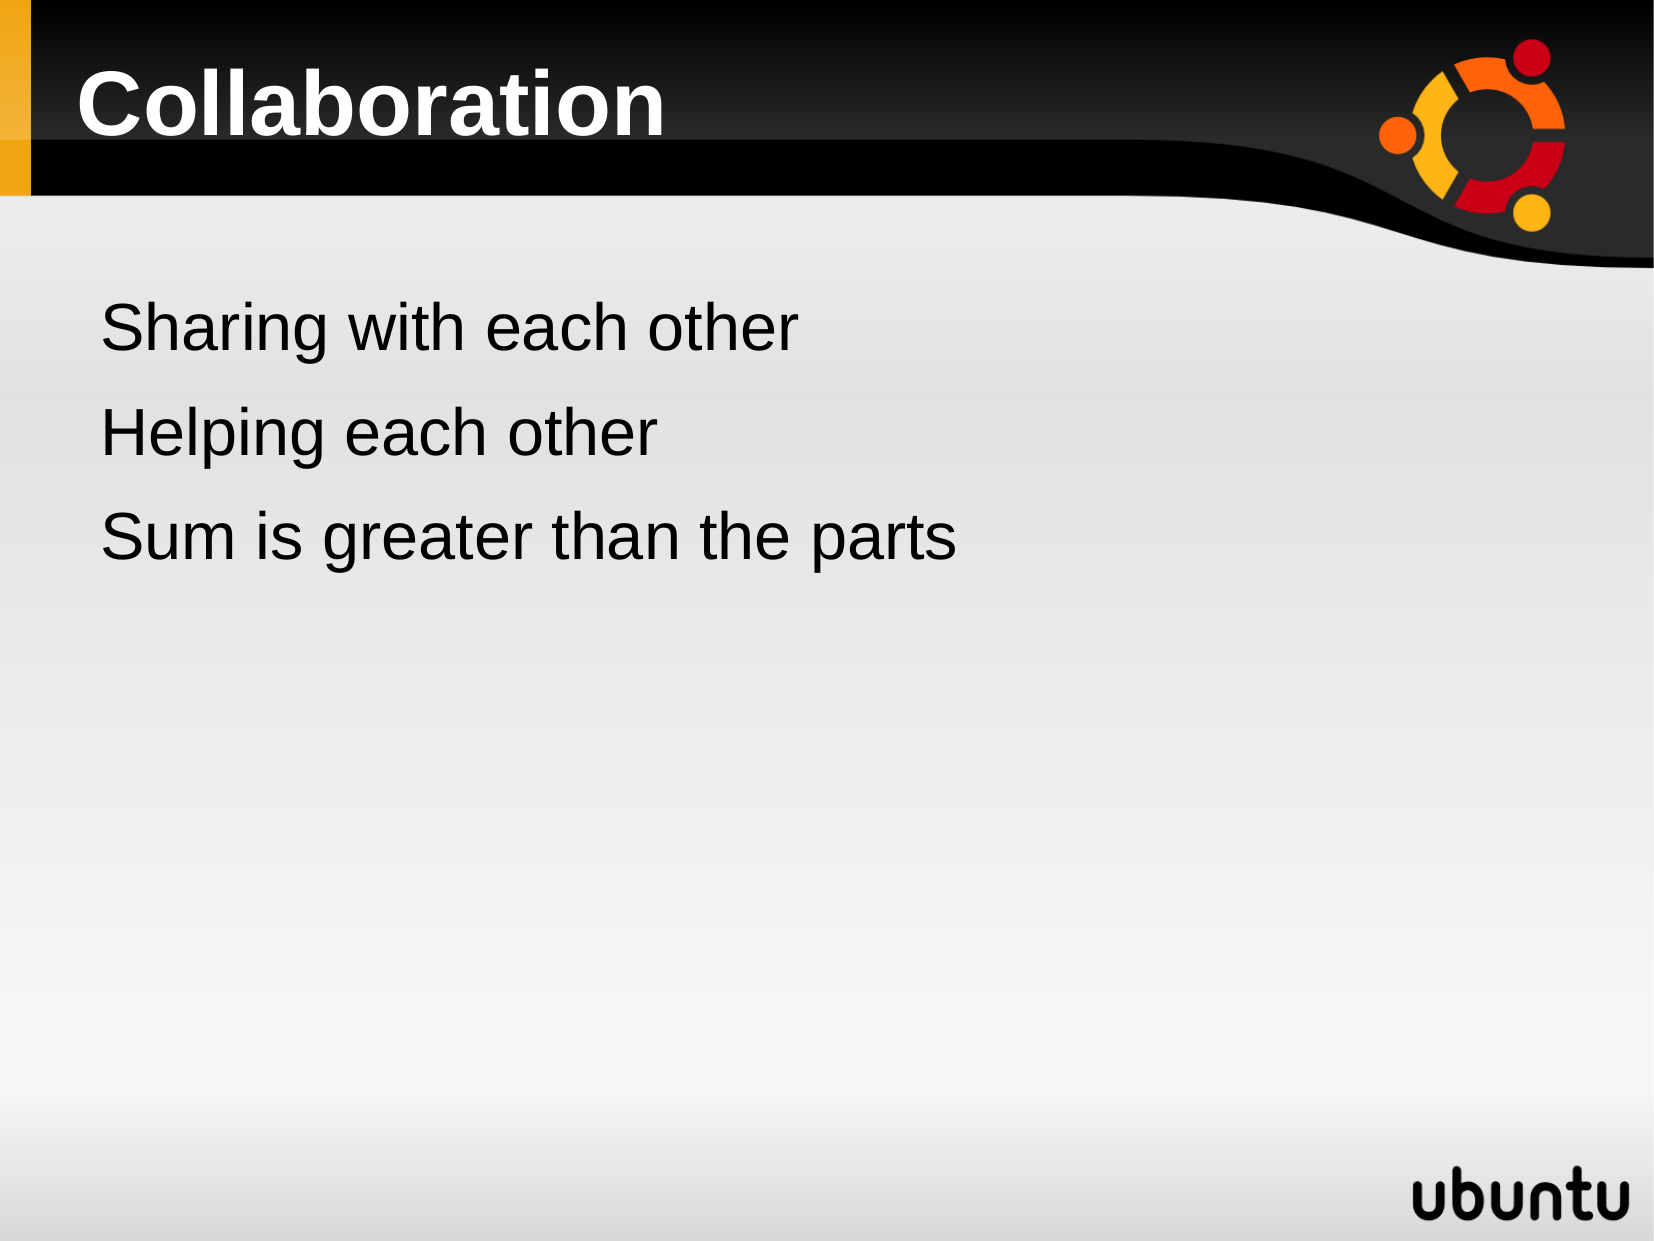

# Collaboration
Sharing with each other
Helping each other
Sum is greater than the parts